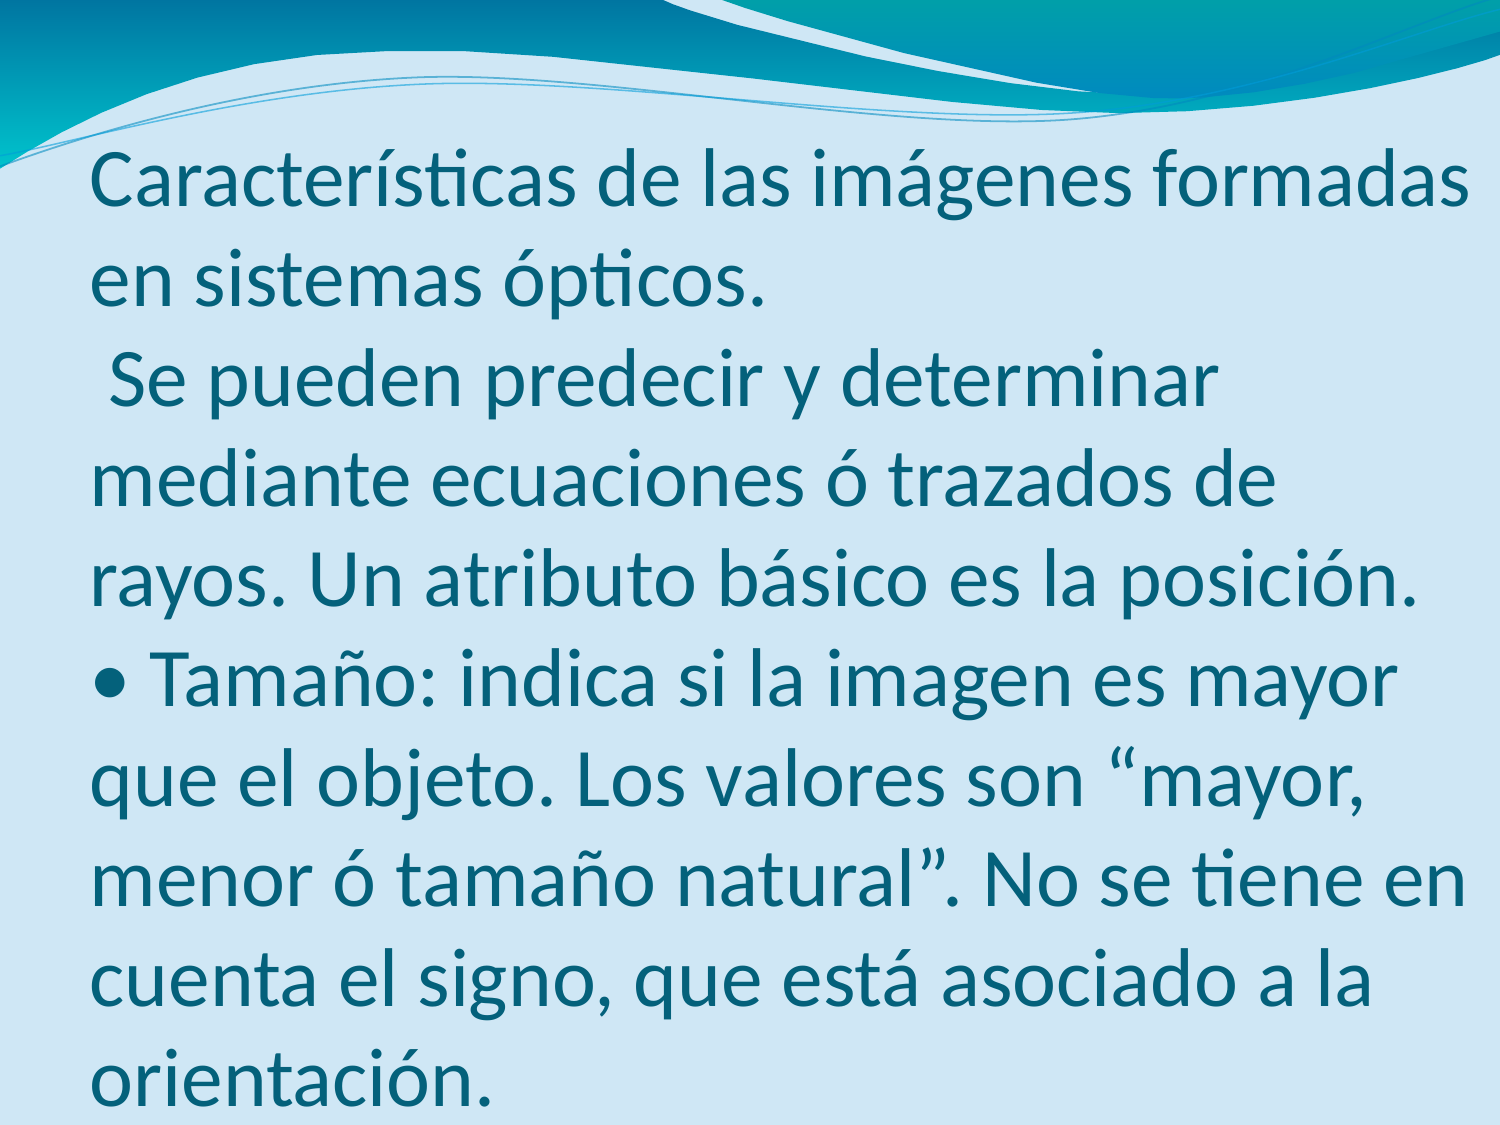

# Características de las imágenes formadas en sistemas ópticos. Se pueden predecir y determinar mediante ecuaciones ó trazados de rayos. Un atributo básico es la posición. • Tamaño: indica si la imagen es mayor que el objeto. Los valores son “mayor, menor ó tamaño natural”. No se tiene en cuenta el signo, que está asociado a la orientación.